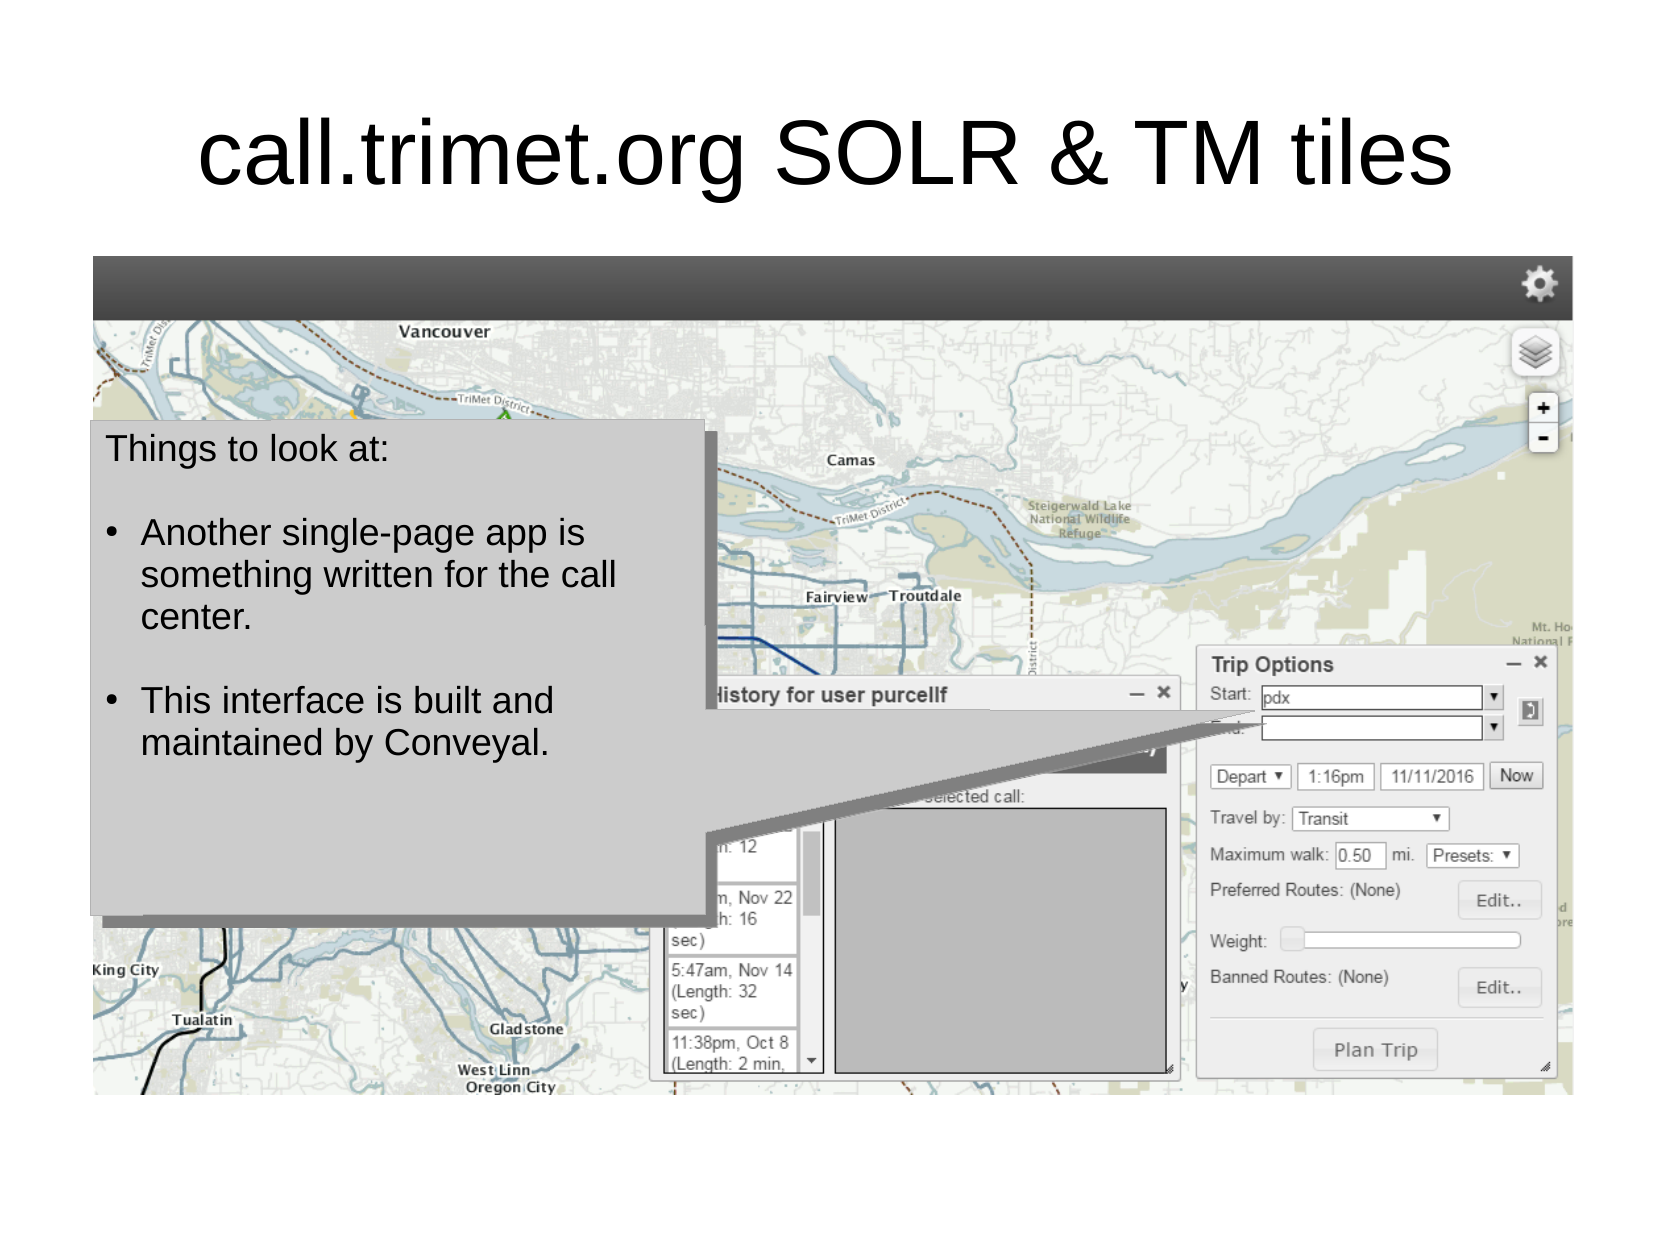

# call.trimet.org SOLR & TM tiles
Things to look at:
Another single-page app is something written for the call center.
This interface is built and maintained by Conveyal.